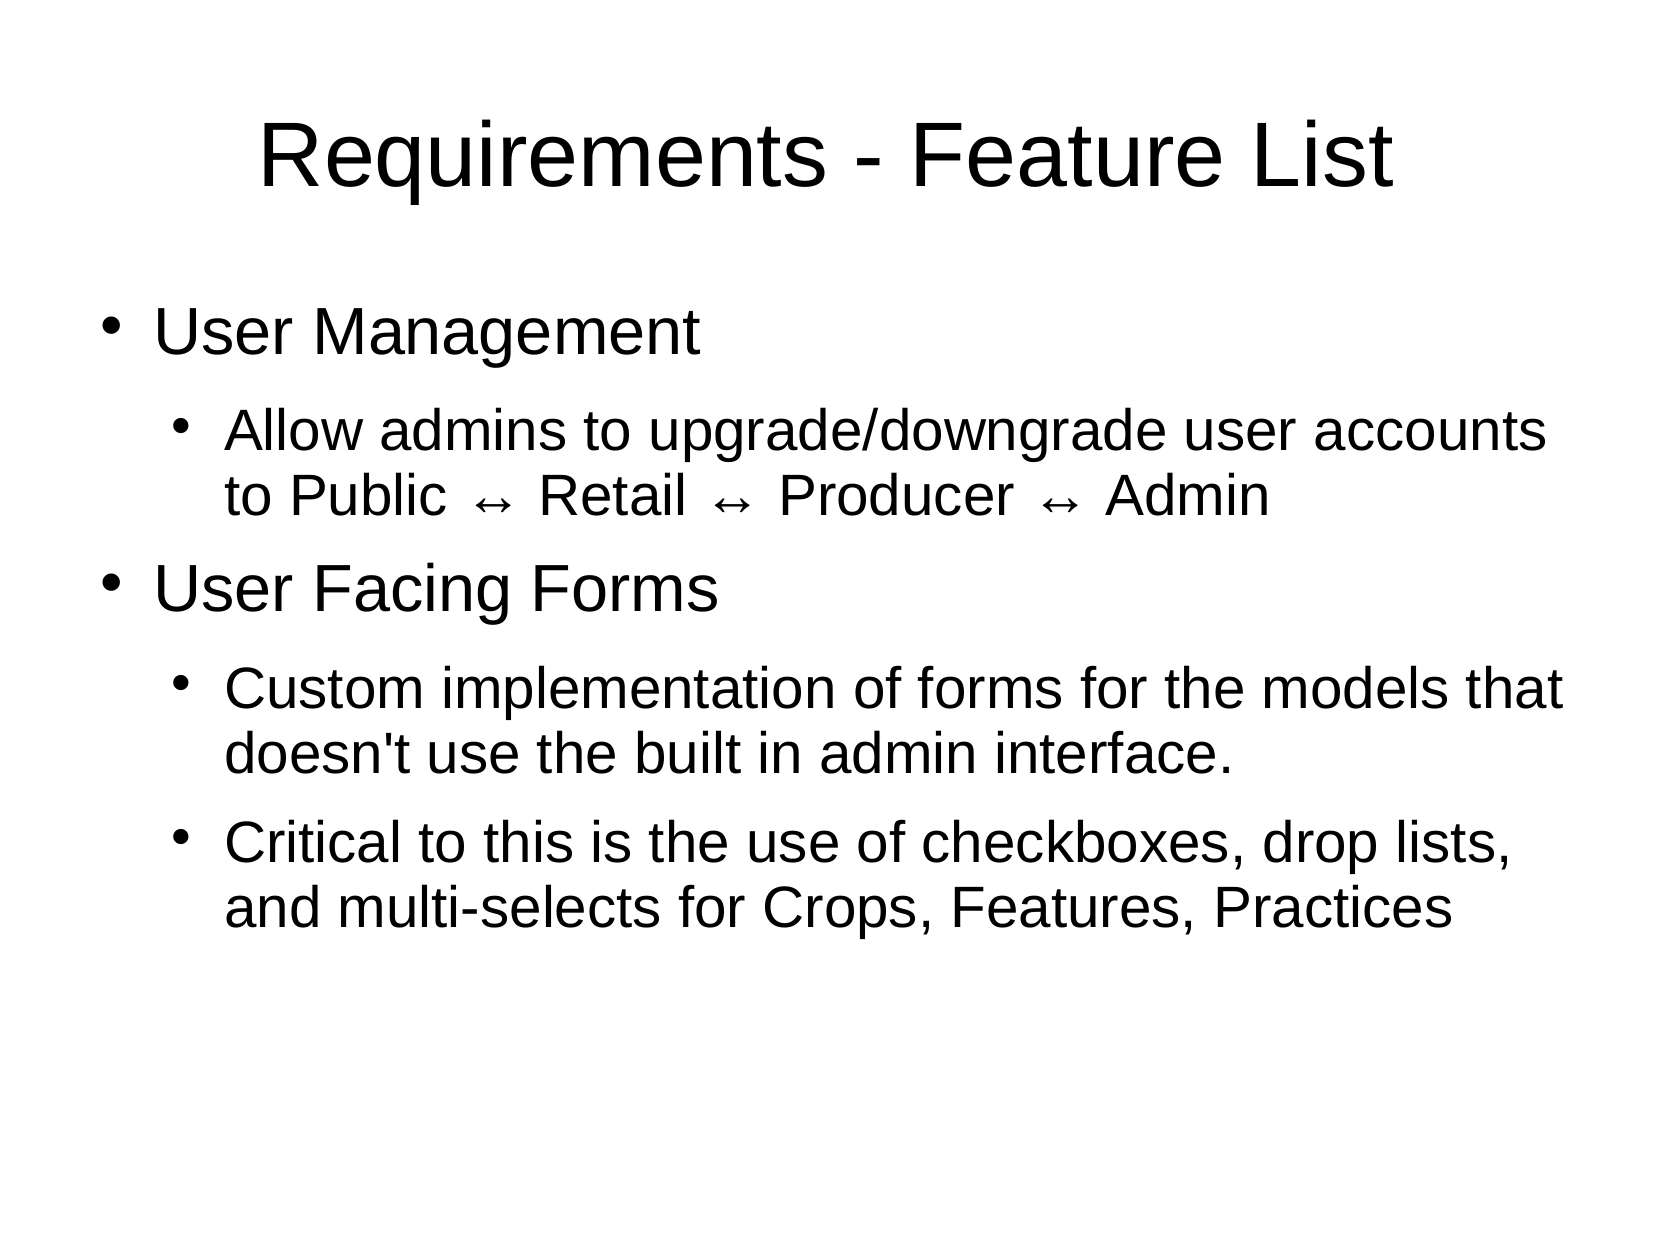

# Requirements - Feature List
User Management
Allow admins to upgrade/downgrade user accounts to Public ↔ Retail ↔ Producer ↔ Admin
User Facing Forms
Custom implementation of forms for the models that doesn't use the built in admin interface.
Critical to this is the use of checkboxes, drop lists, and multi-selects for Crops, Features, Practices